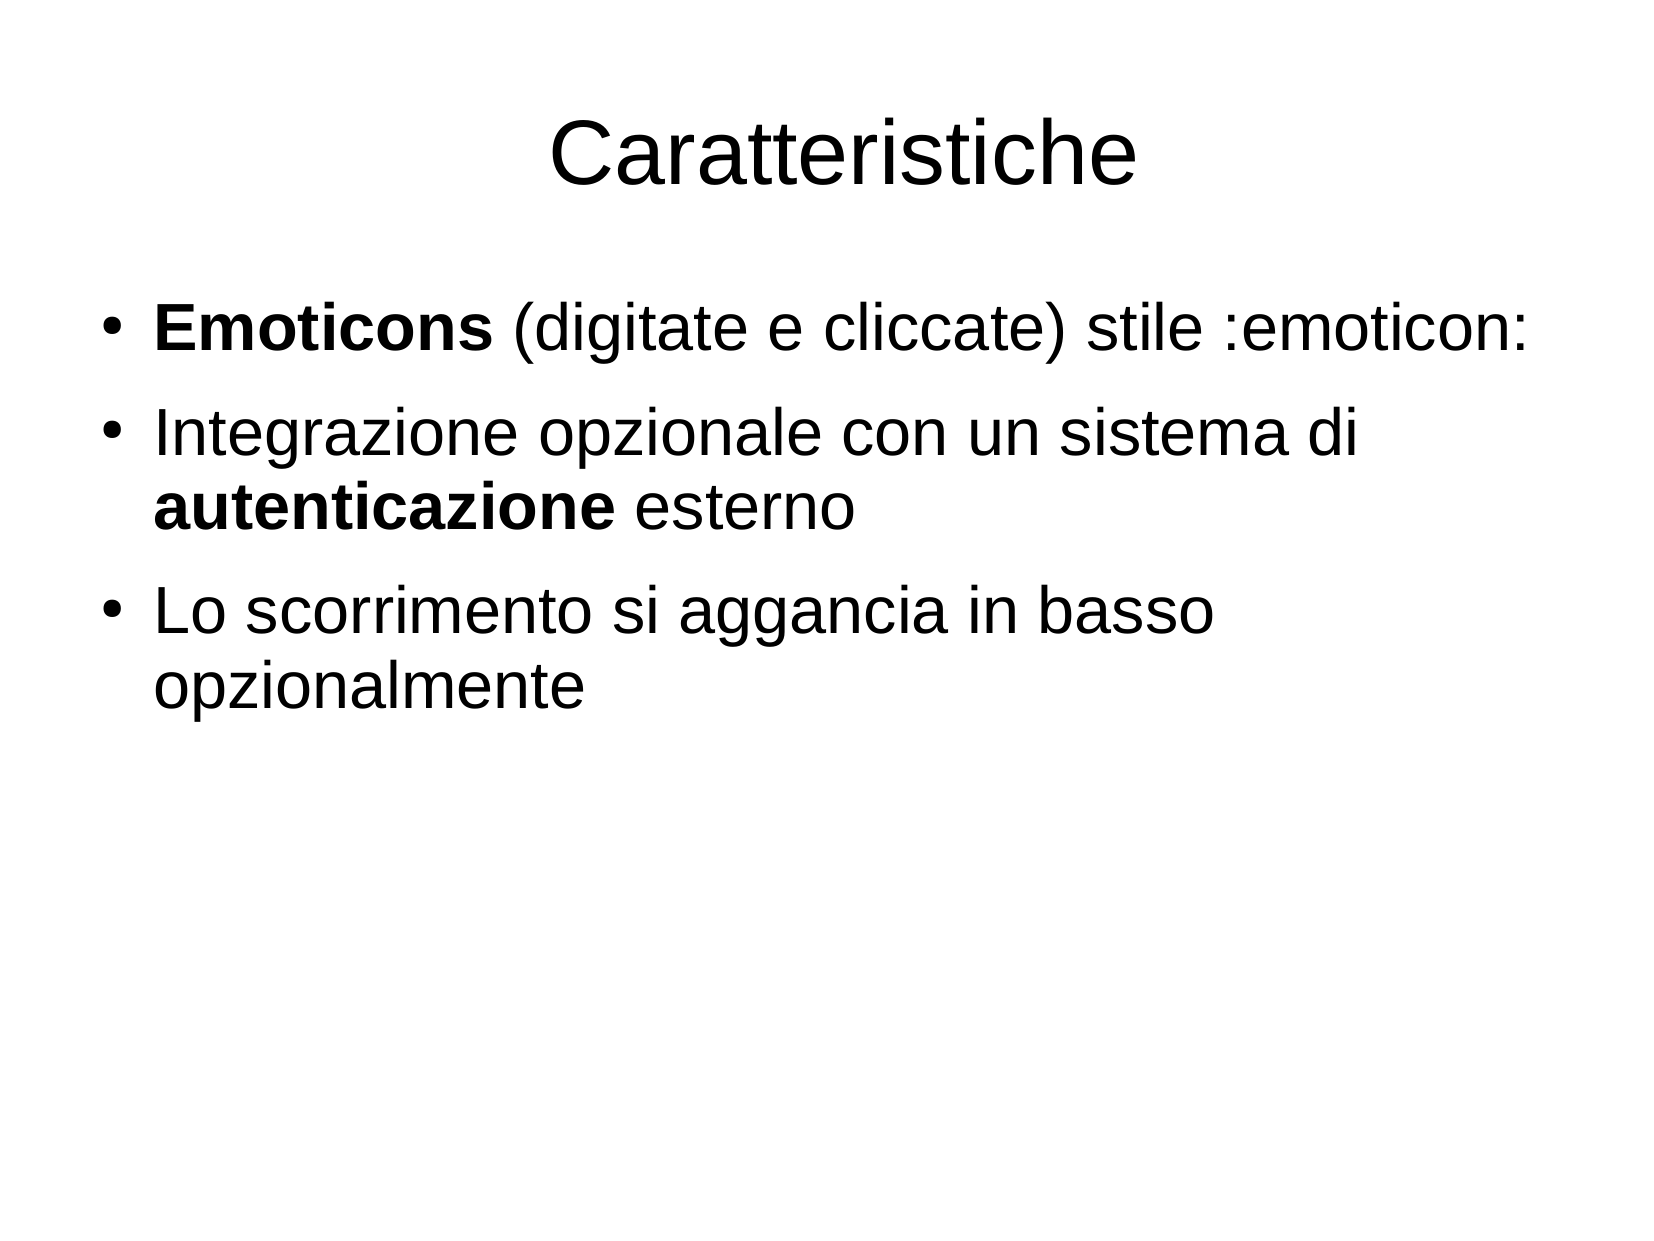

# Caratteristiche
Emoticons (digitate e cliccate) stile :emoticon:
Integrazione opzionale con un sistema di autenticazione esterno
Lo scorrimento si aggancia in basso opzionalmente